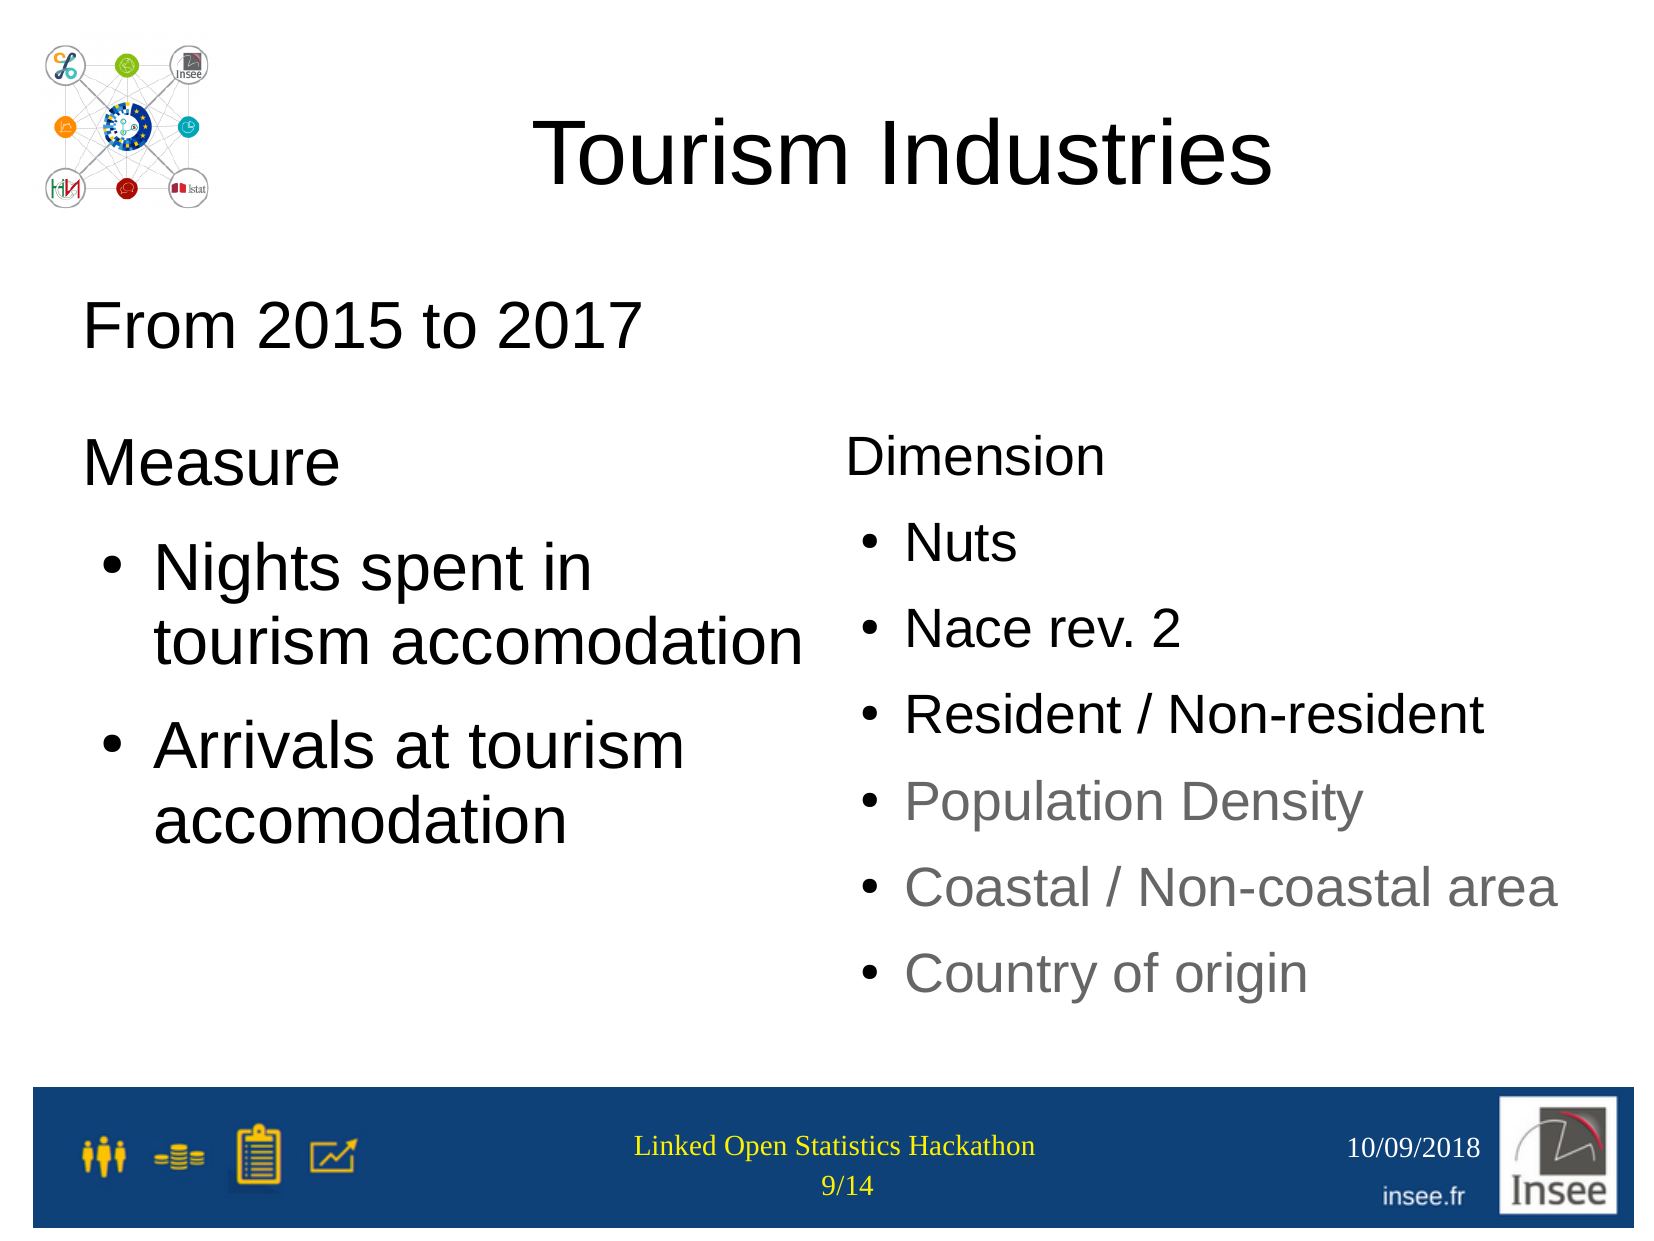

# Tourism Industries
From 2015 to 2017
Measure
Nights spent in tourism accomodation
Arrivals at tourism accomodation
Dimension
Nuts
Nace rev. 2
Resident / Non-resident
Population Density
Coastal / Non-coastal area
Country of origin
Linked Open Statistics Hackathon
9